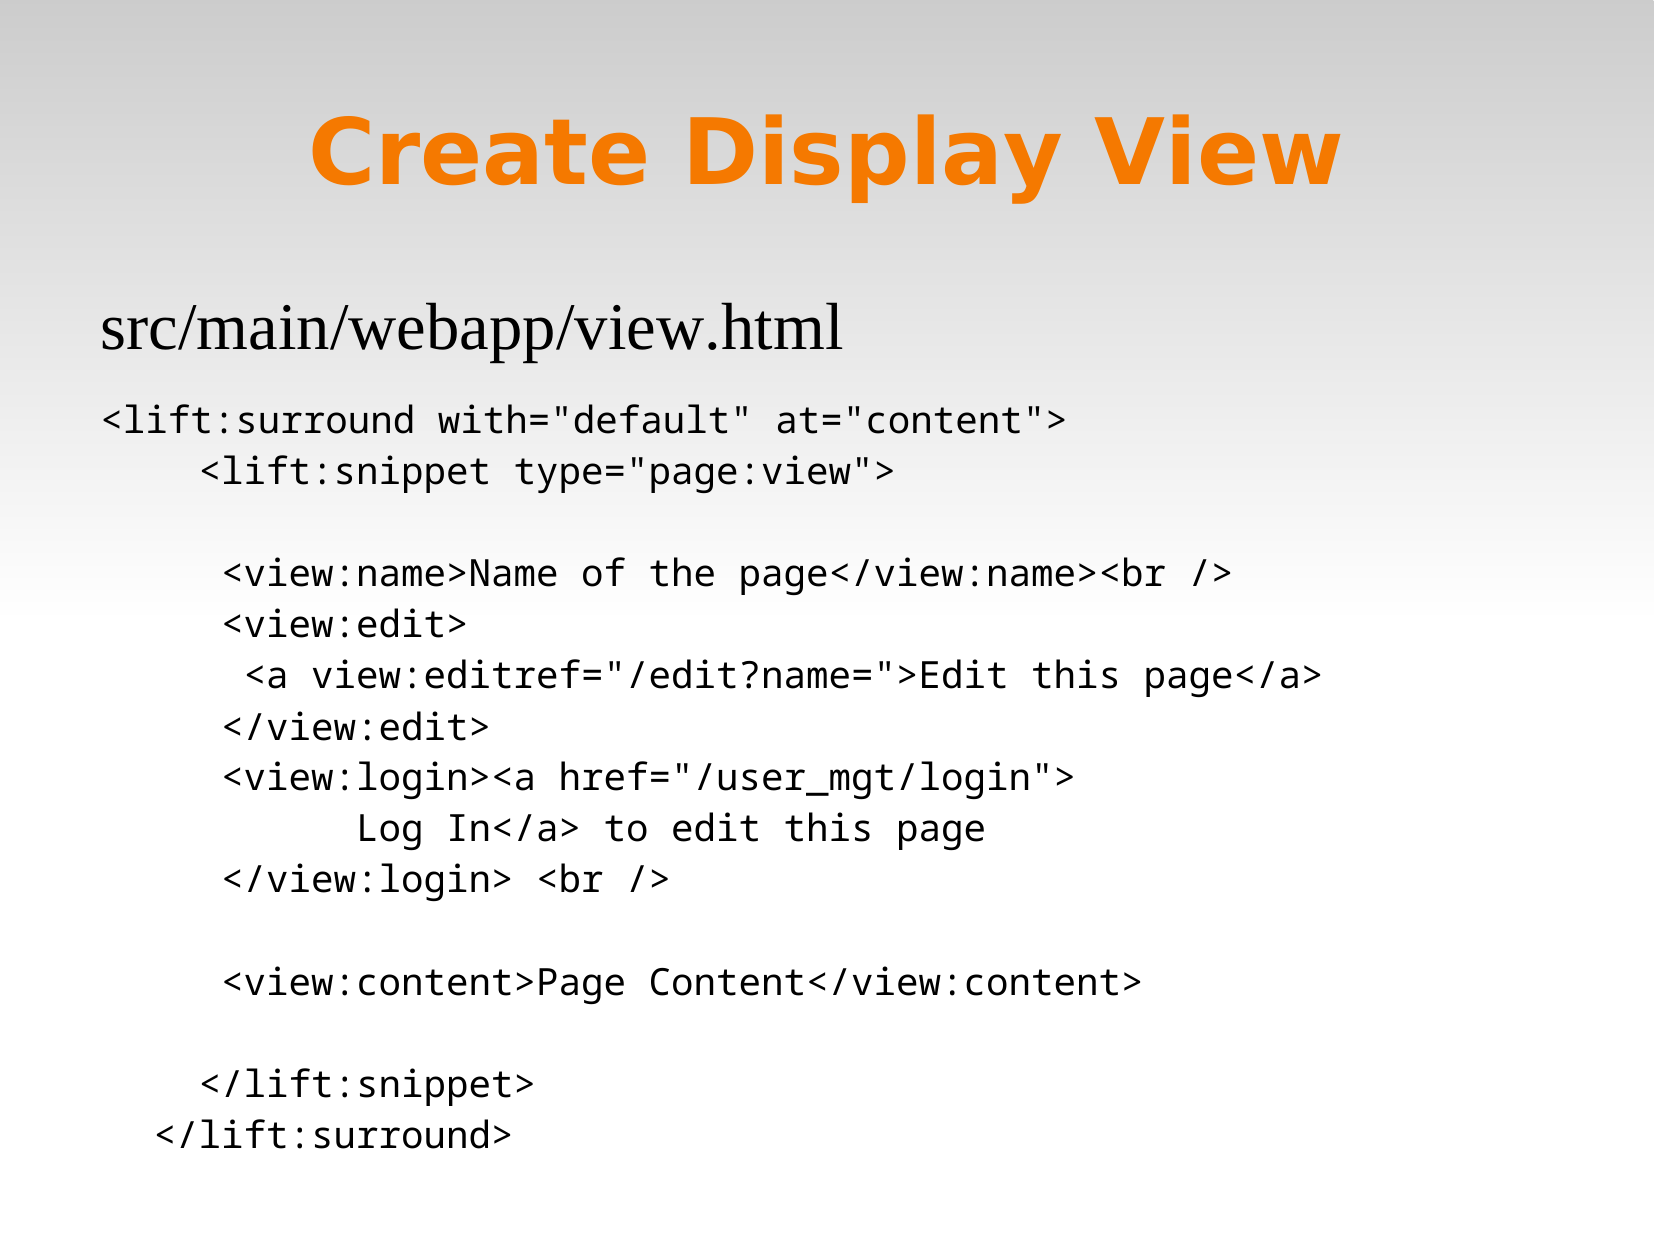

# Create Display View
src/main/webapp/view.html
<lift:surround with="default" at="content">
 <lift:snippet type="page:view">
 <view:name>Name of the page</view:name><br />
 <view:edit>
 <a view:editref="/edit?name=">Edit this page</a>
 </view:edit>
 <view:login><a href="/user_mgt/login">
 Log In</a> to edit this page
 </view:login> <br />
 <view:content>Page Content</view:content>
 </lift:snippet>
</lift:surround>